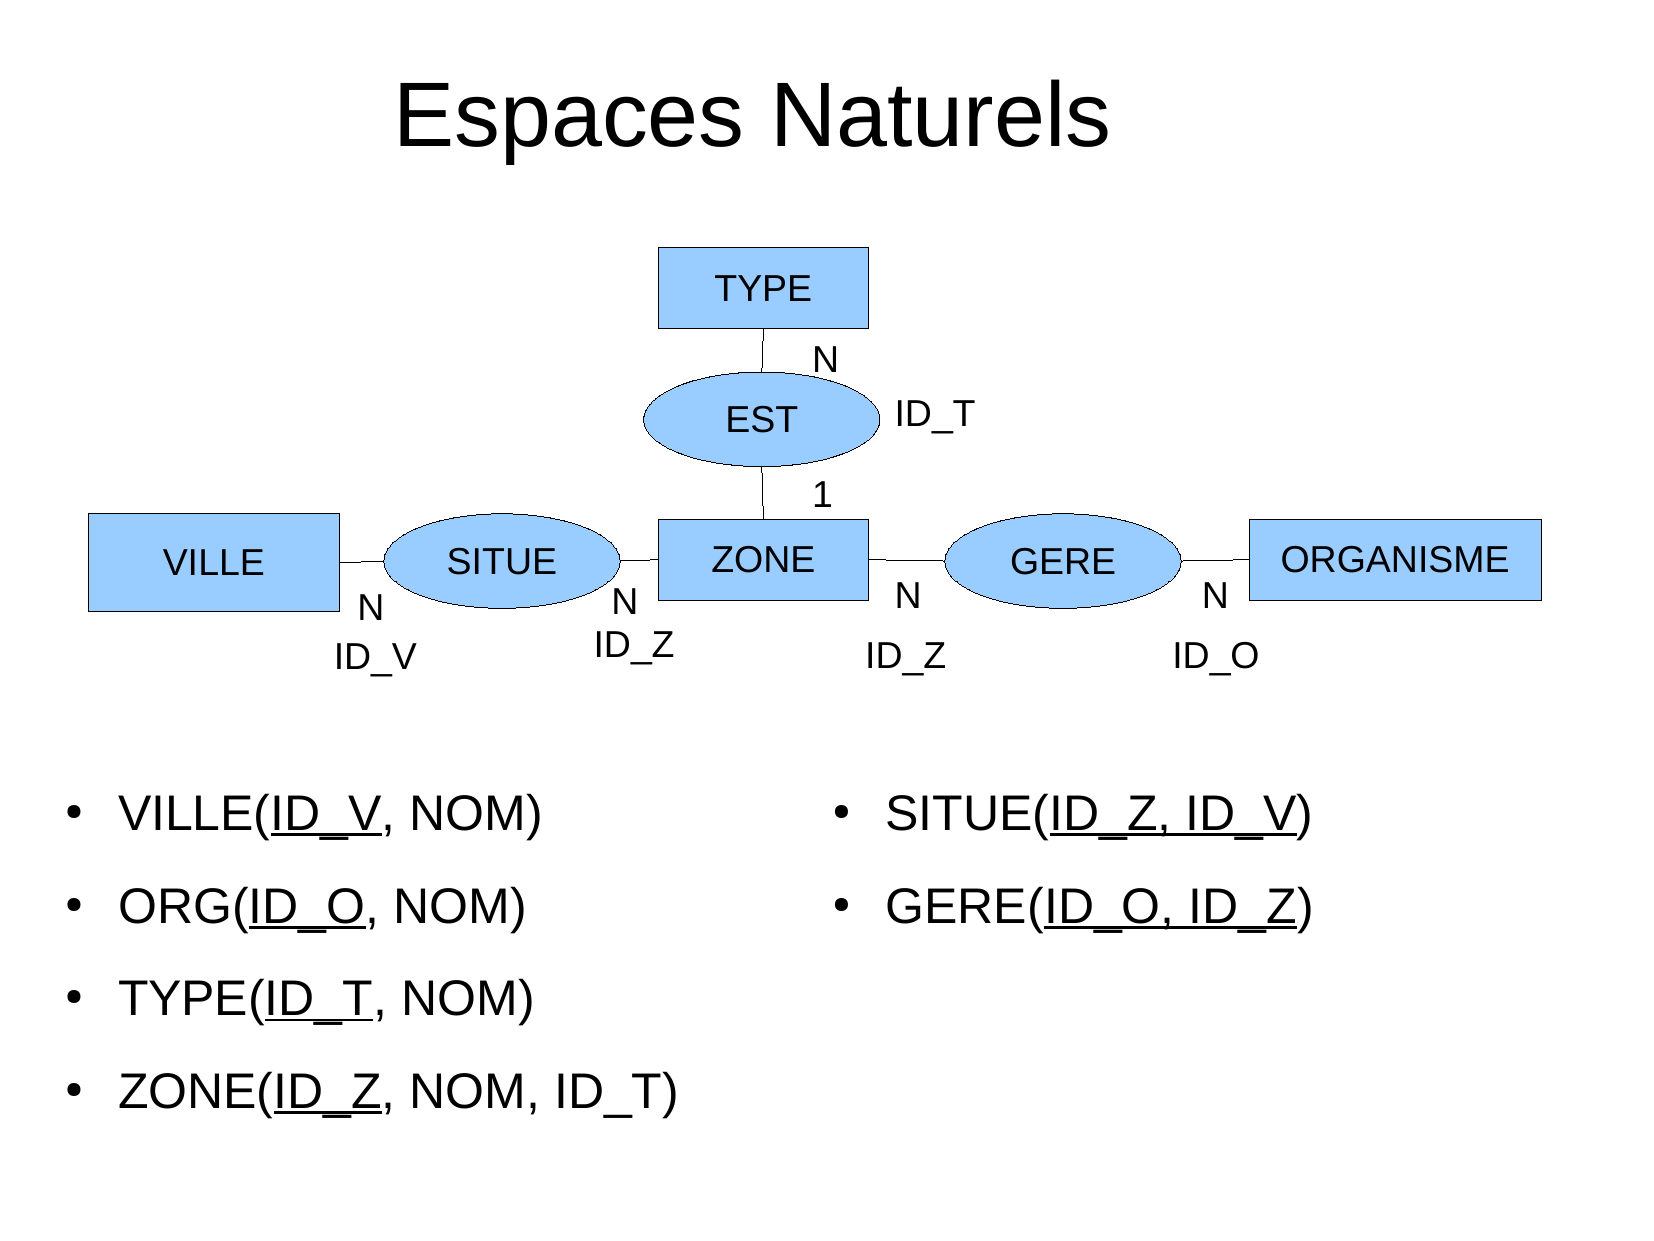

# Espaces Naturels
TYPE
N
EST
ID_T
1
VILLE
SITUE
GERE
ZONE
ORGANISME
N
N
N
N
ID_Z
ID_Z
ID_O
ID_V
VILLE(ID_V, NOM)
ORG(ID_O, NOM)
TYPE(ID_T, NOM)
ZONE(ID_Z, NOM, ID_T)
SITUE(ID_Z, ID_V)
GERE(ID_O, ID_Z)